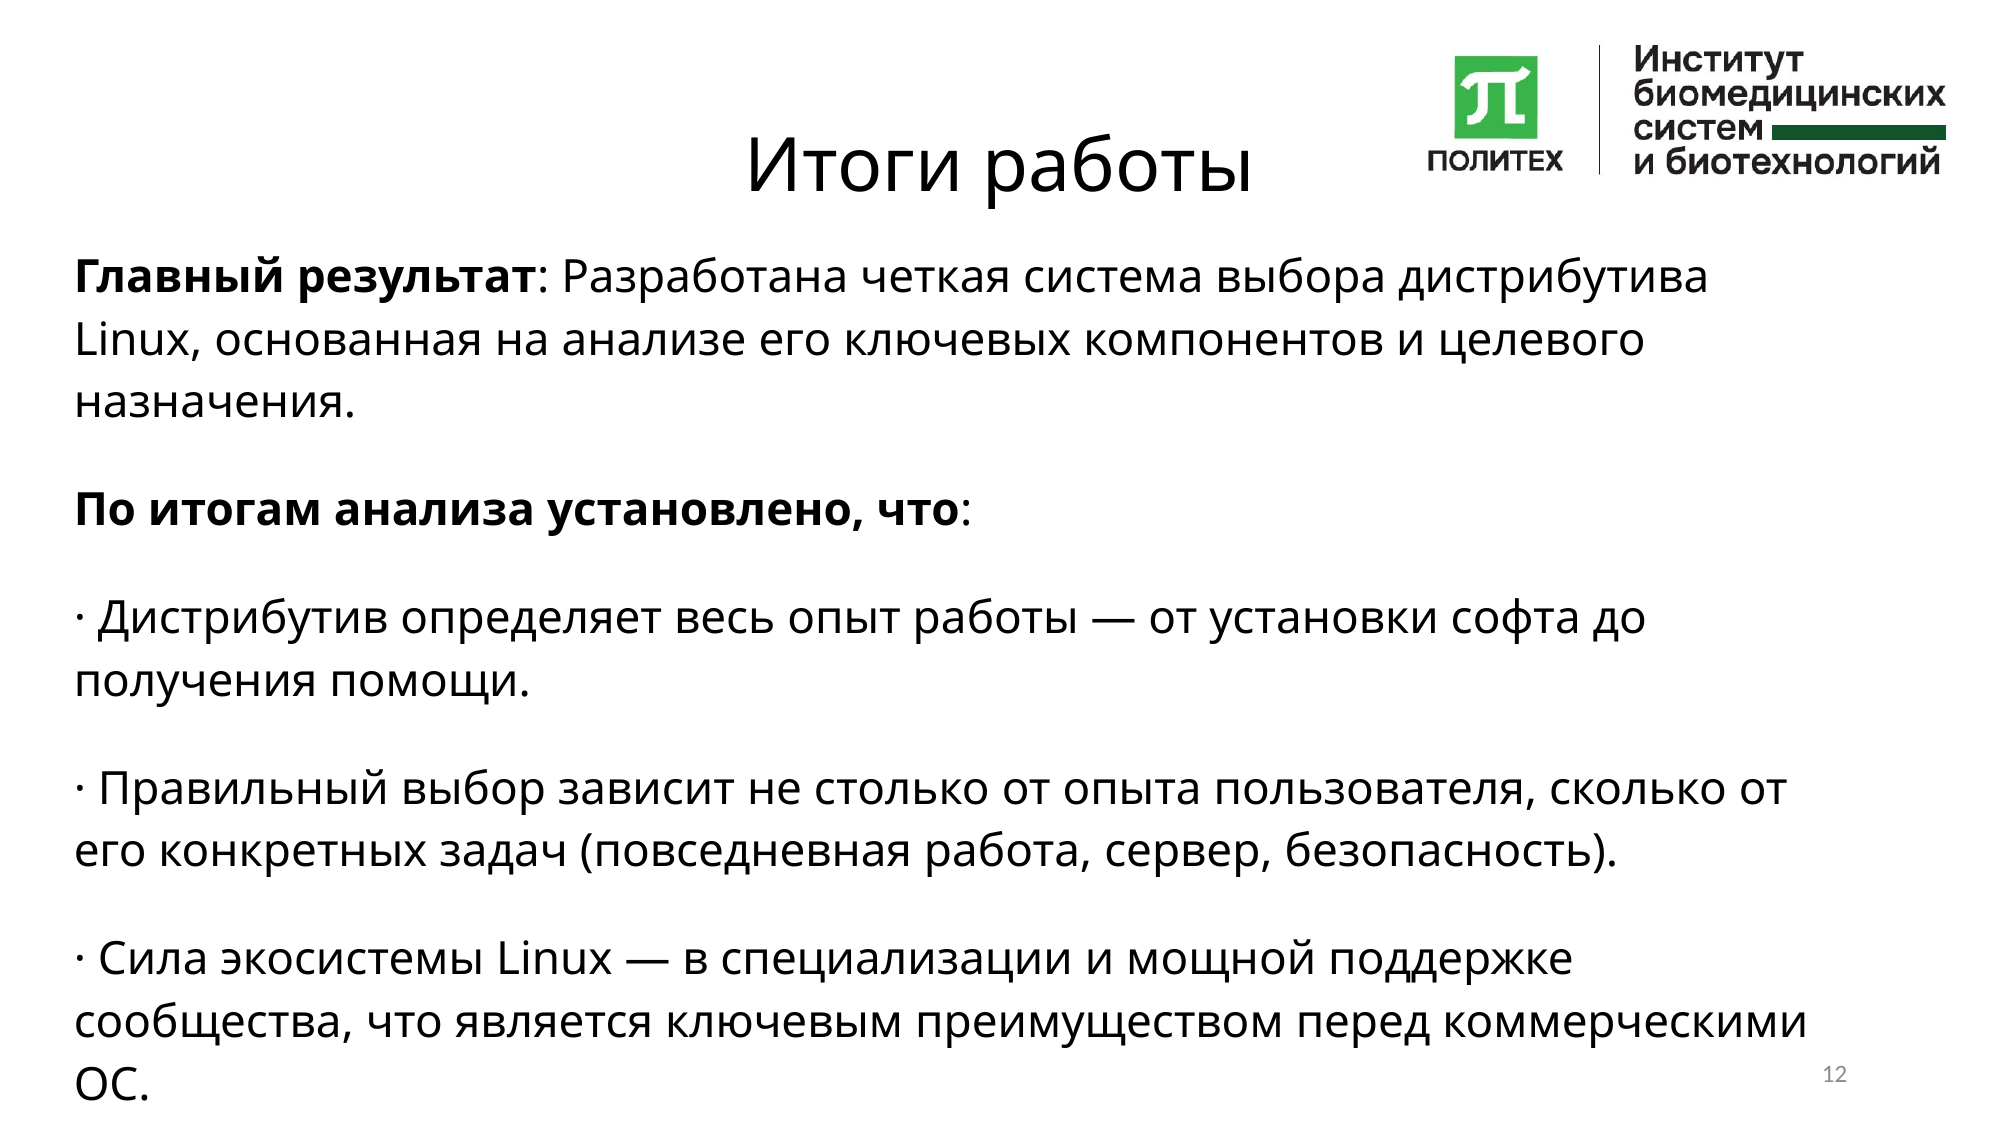

Итоги работы
Главный результат: Разработана четкая система выбора дистрибутива Linux, основанная на анализе его ключевых компонентов и целевого назначения.
По итогам анализа установлено, что:
· Дистрибутив определяет весь опыт работы — от установки софта до получения помощи.
· Правильный выбор зависит не столько от опыта пользователя, сколько от его конкретных задач (повседневная работа, сервер, безопасность).
· Сила экосистемы Linux — в специализации и мощной поддержке сообщества, что является ключевым преимуществом перед коммерческими ОС.
12